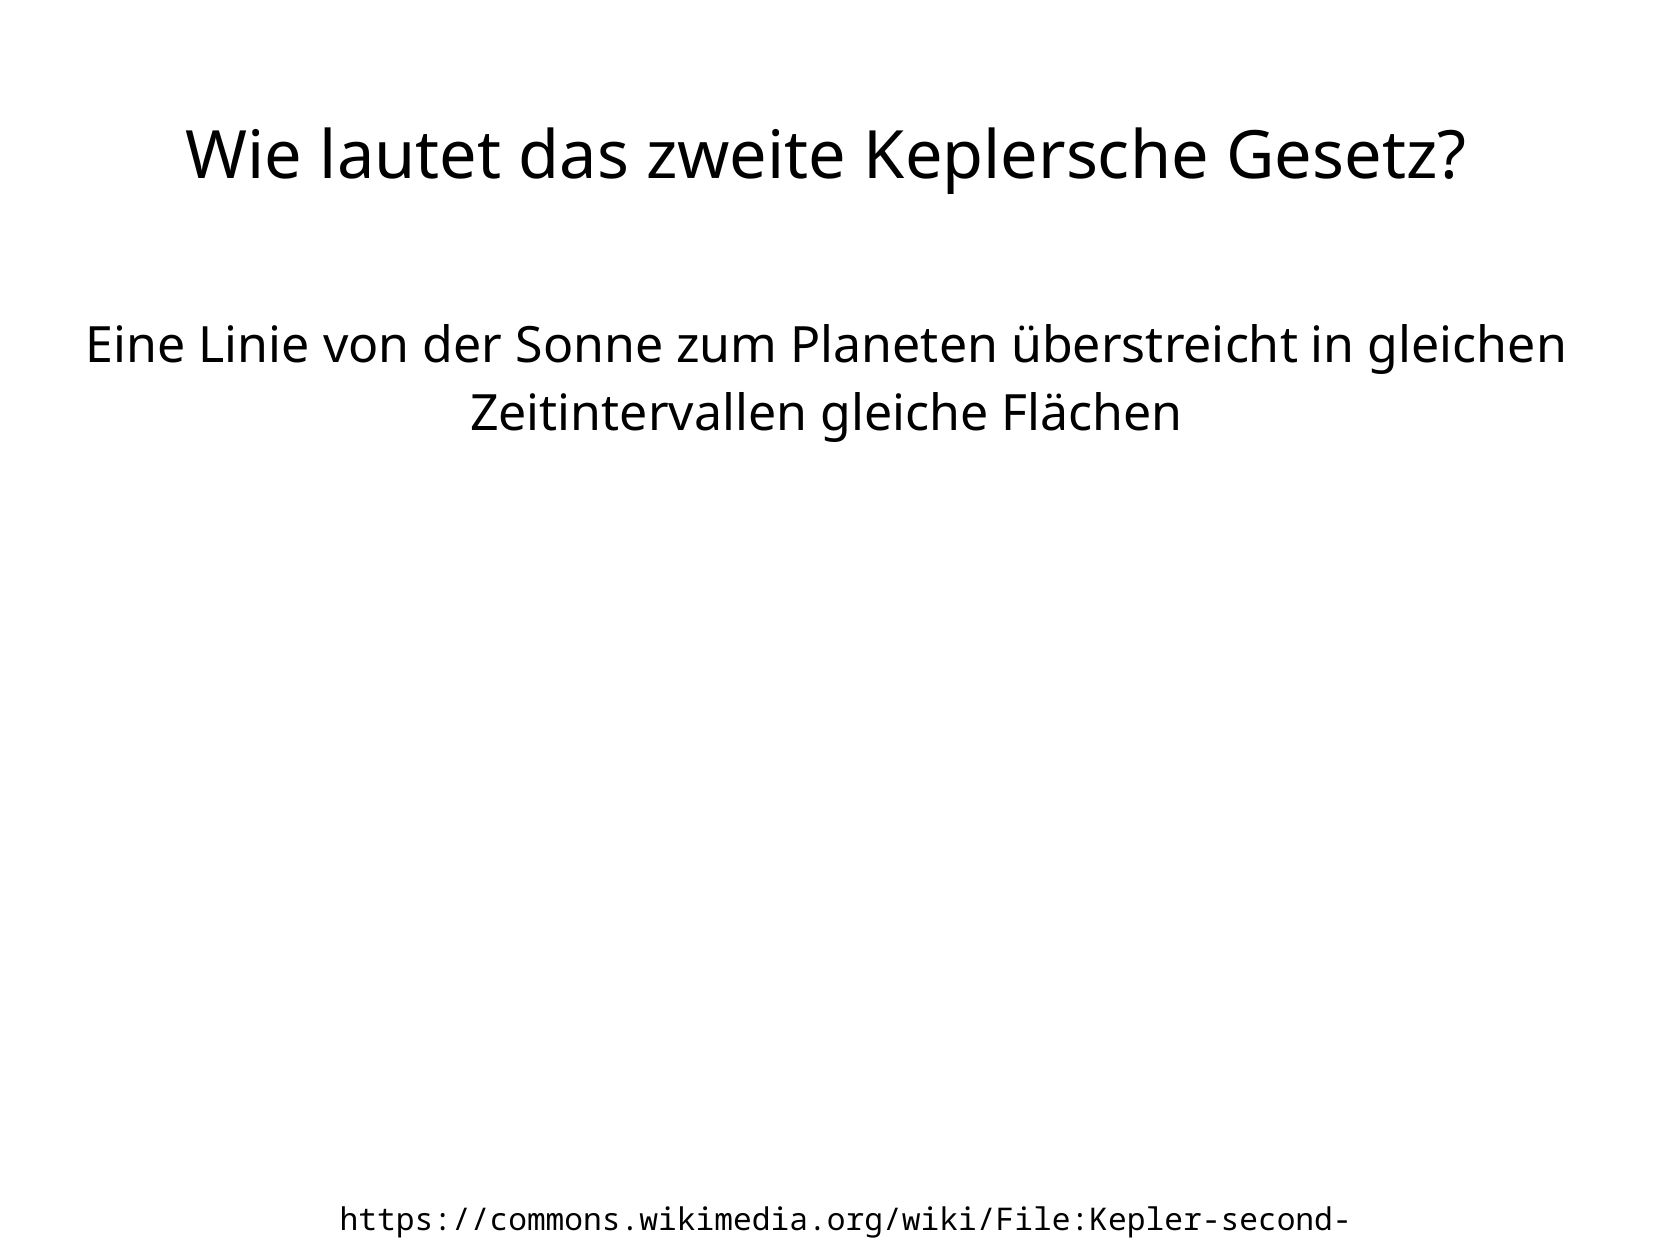

# Wie lautet das zweite Keplersche Gesetz?
Eine Linie von der Sonne zum Planeten überstreicht in gleichen Zeitintervallen gleiche Flächen
https://commons.wikimedia.org/wiki/File:Kepler-second-law.svg